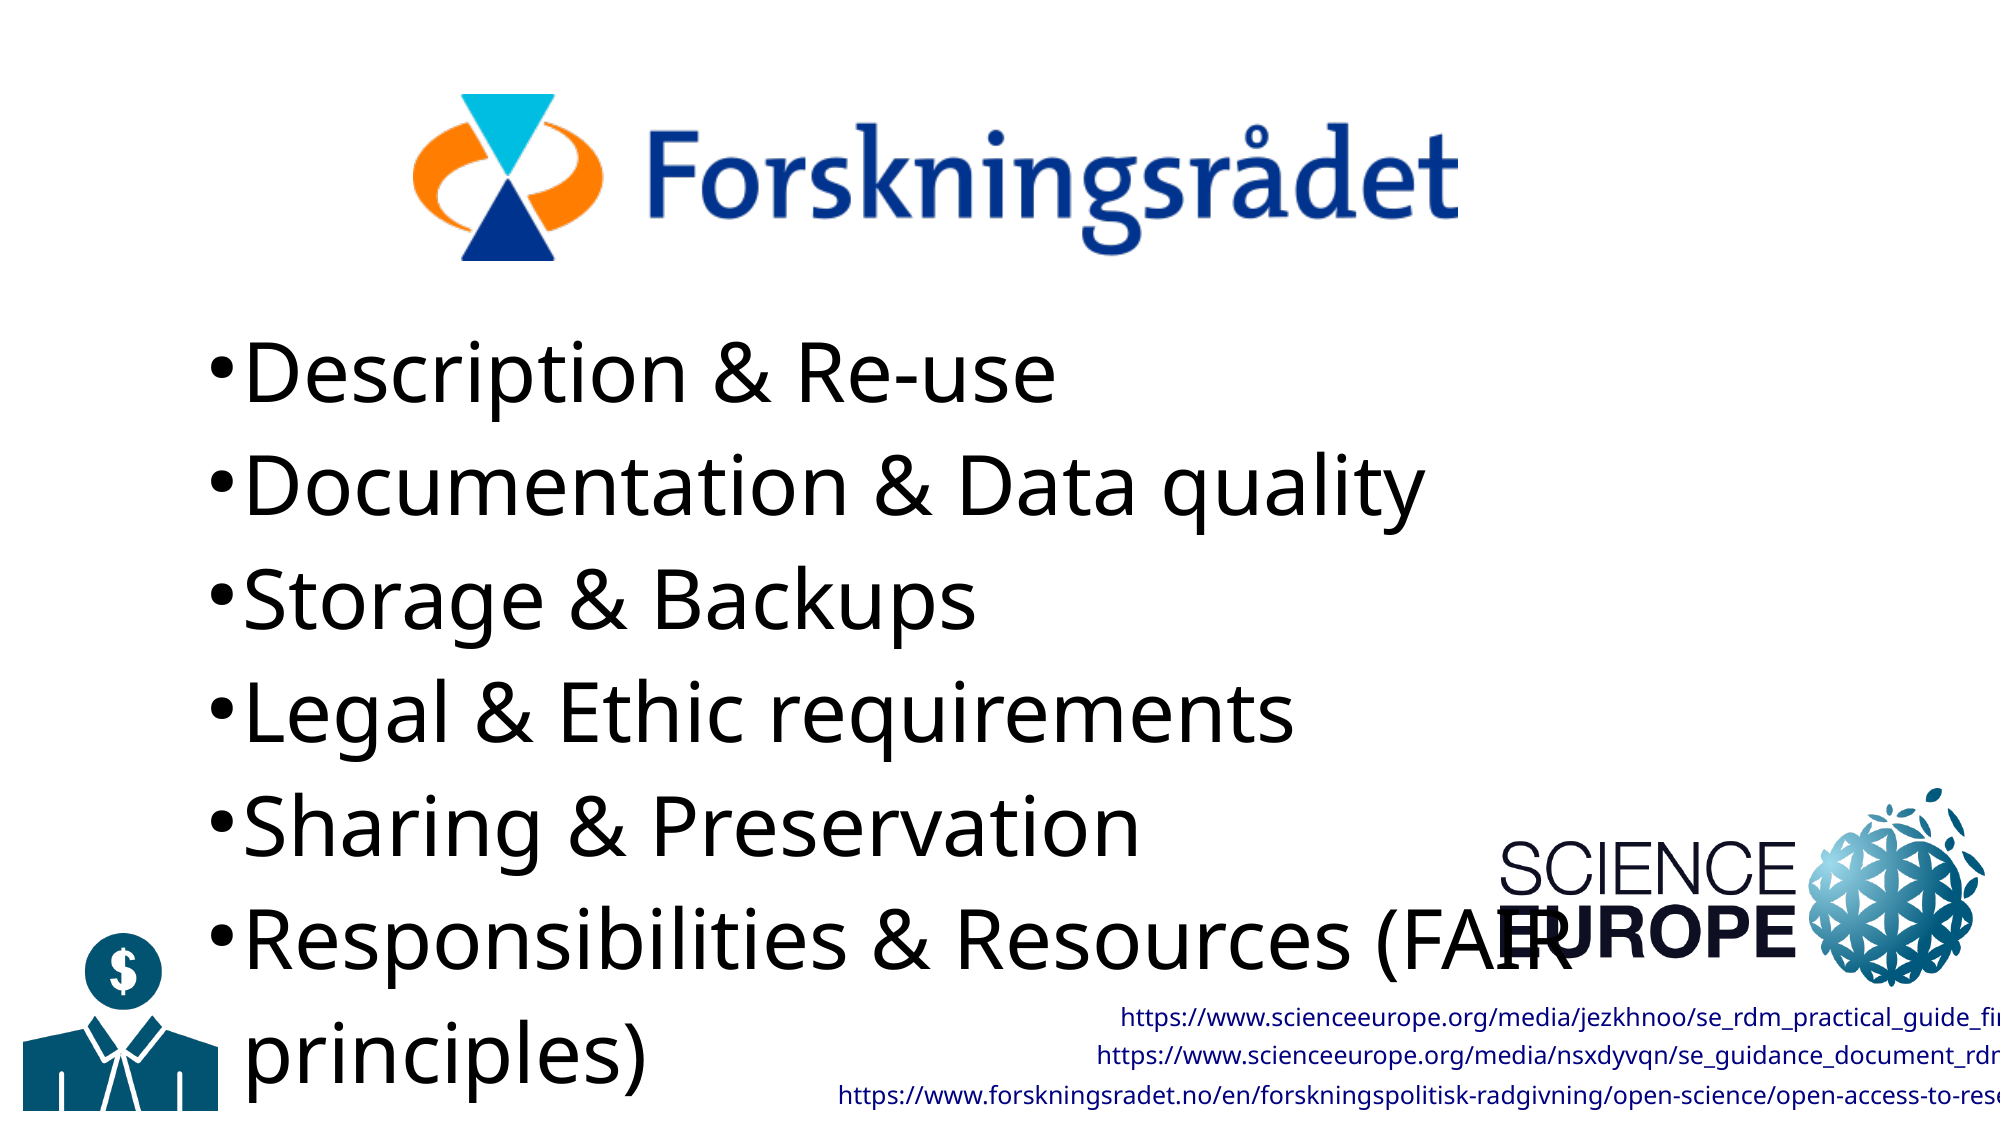

Description & Re-use
Documentation & Data quality
Storage & Backups
Legal & Ethic requirements
Sharing & Preservation
Responsibilities & Resources (FAIR principles)
https://www.scienceeurope.org/media/jezkhnoo/se_rdm_practical_guide_final.pdf
https://www.scienceeurope.org/media/nsxdyvqn/se_guidance_document_rdmps.pdf
https://www.forskningsradet.no/en/forskningspolitisk-radgivning/open-science/open-access-to-research-data/